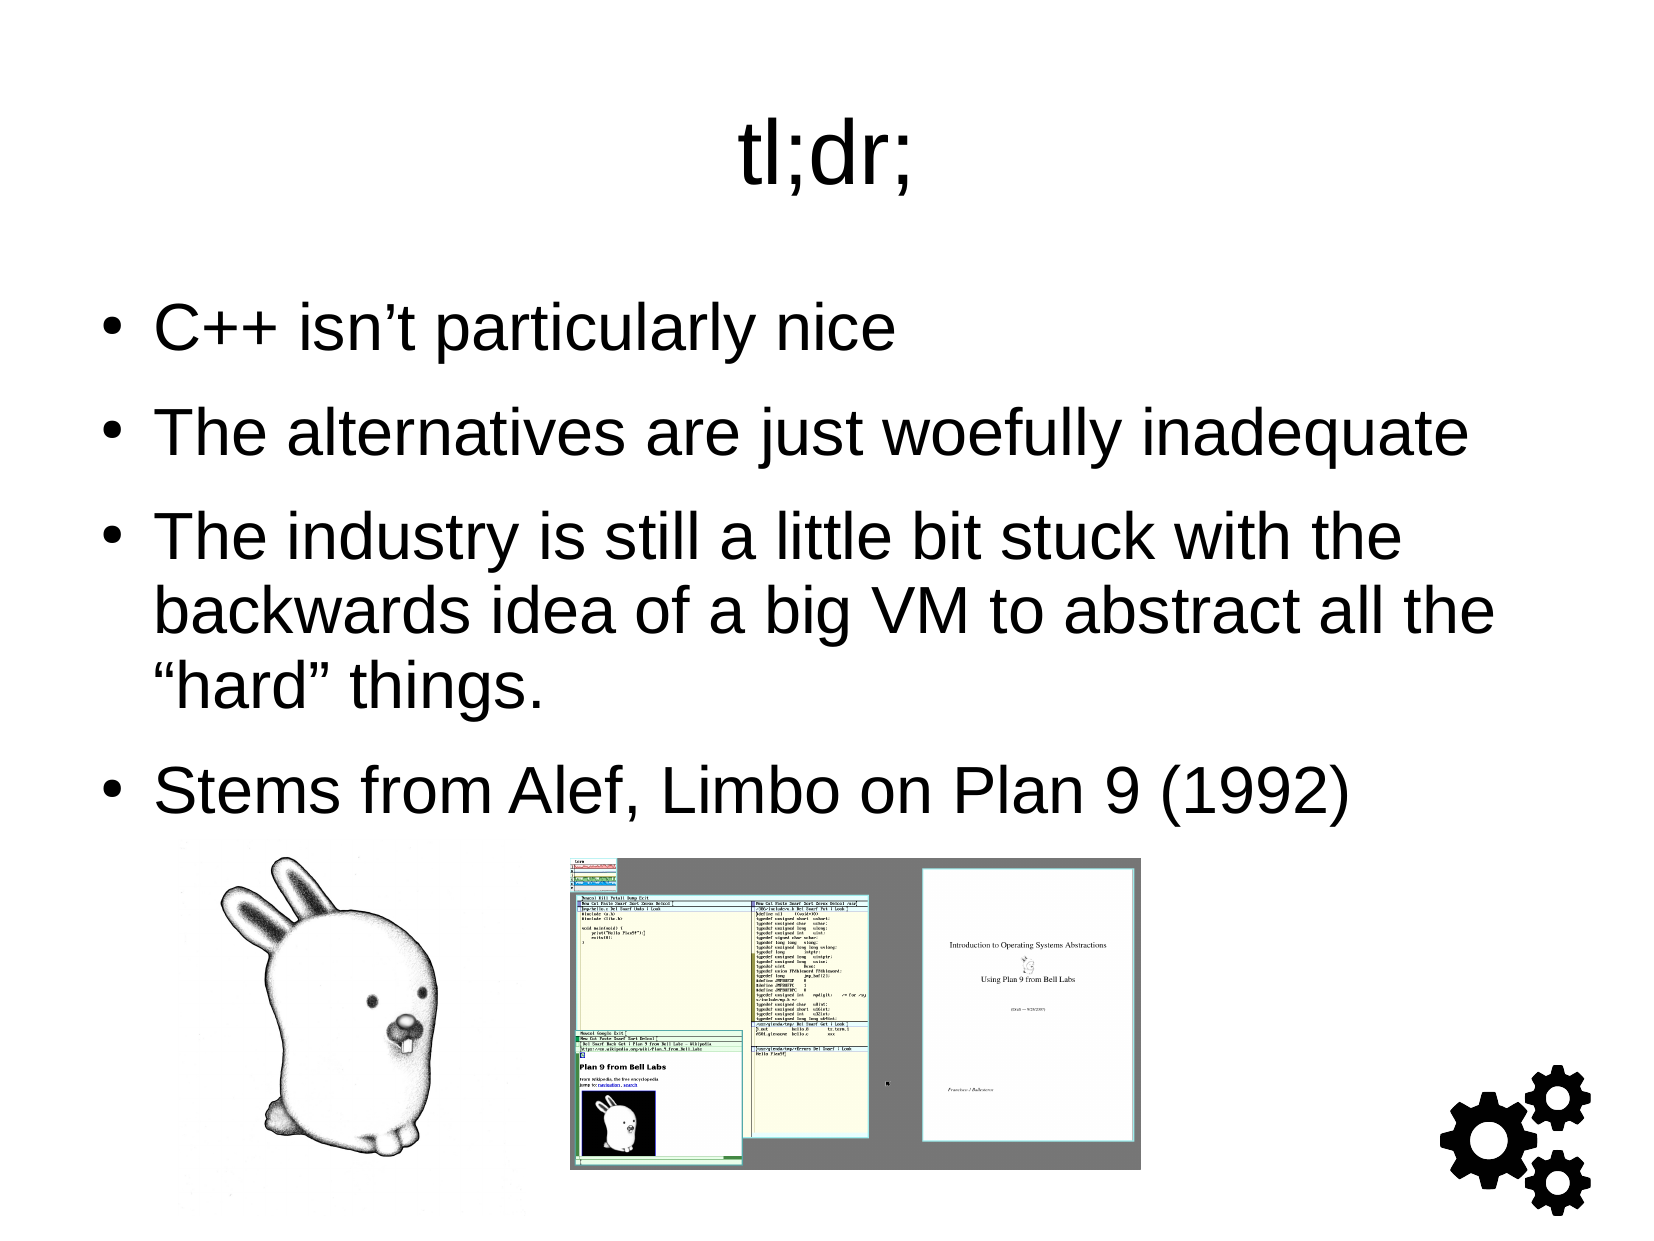

# tl;dr;
C++ isn’t particularly nice
The alternatives are just woefully inadequate
The industry is still a little bit stuck with the backwards idea of a big VM to abstract all the “hard” things.
Stems from Alef, Limbo on Plan 9 (1992)